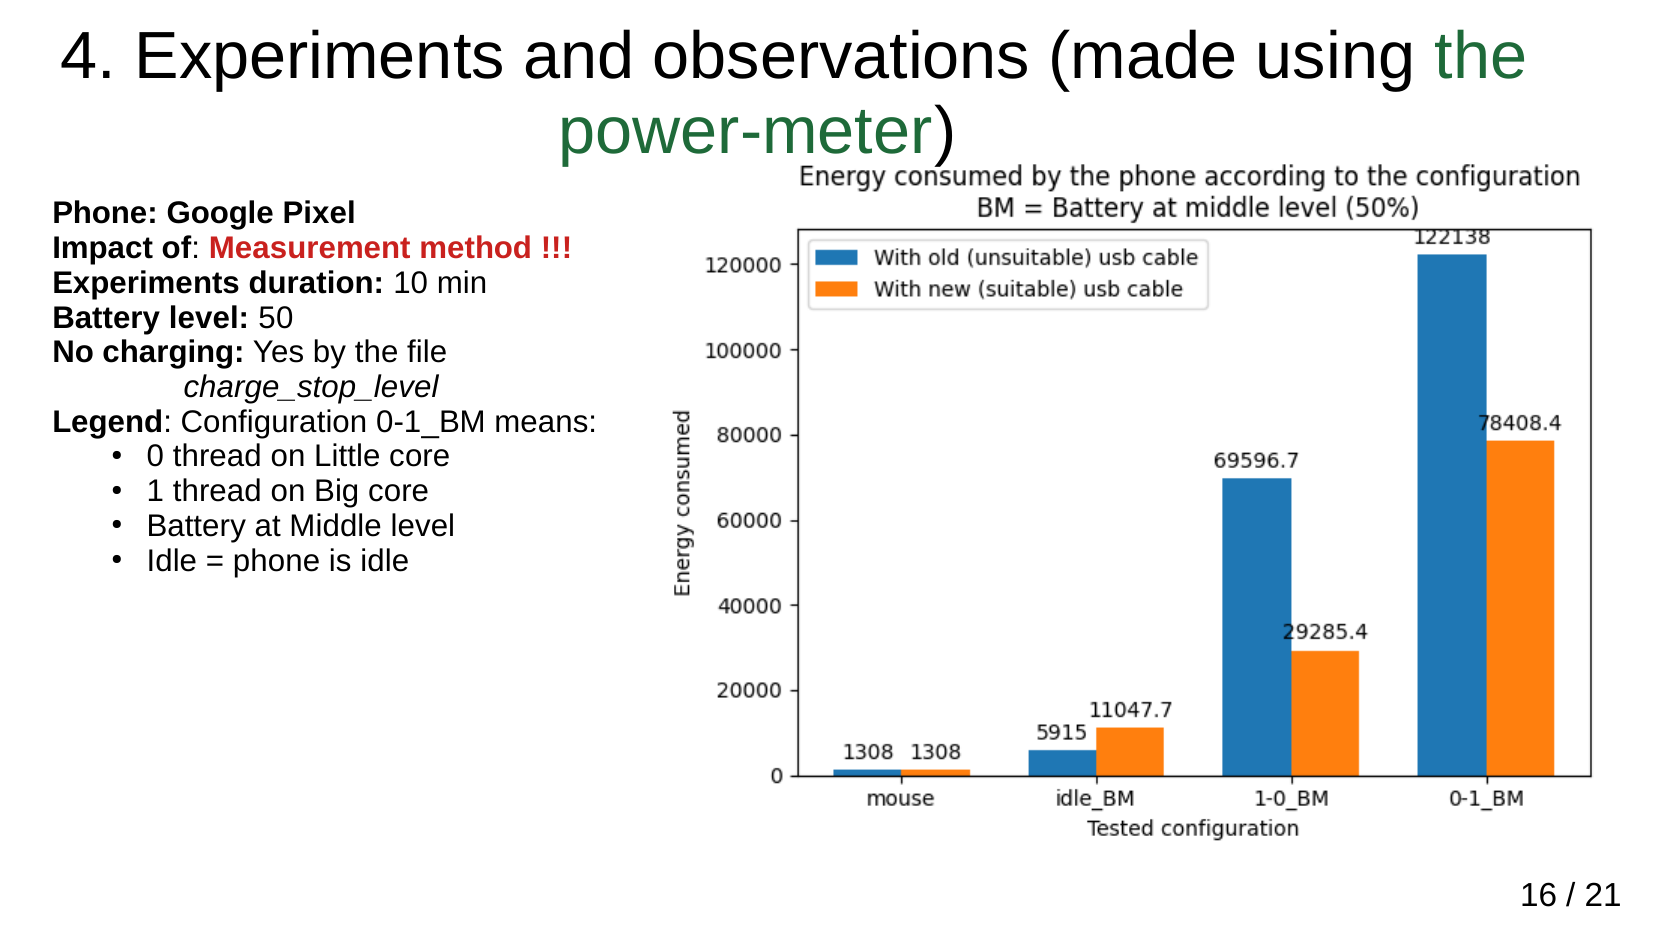

# 4. Experiments and observations (made using the power-meter)
Phone: Google Pixel
Impact of: Measurement method !!!
Experiments duration: 10 min
Battery level: 50
No charging: Yes by the file
 charge_stop_level
Legend: Configuration 0-1_BM means:
0 thread on Little core
1 thread on Big core
Battery at Middle level
Idle = phone is idle
16 / 21